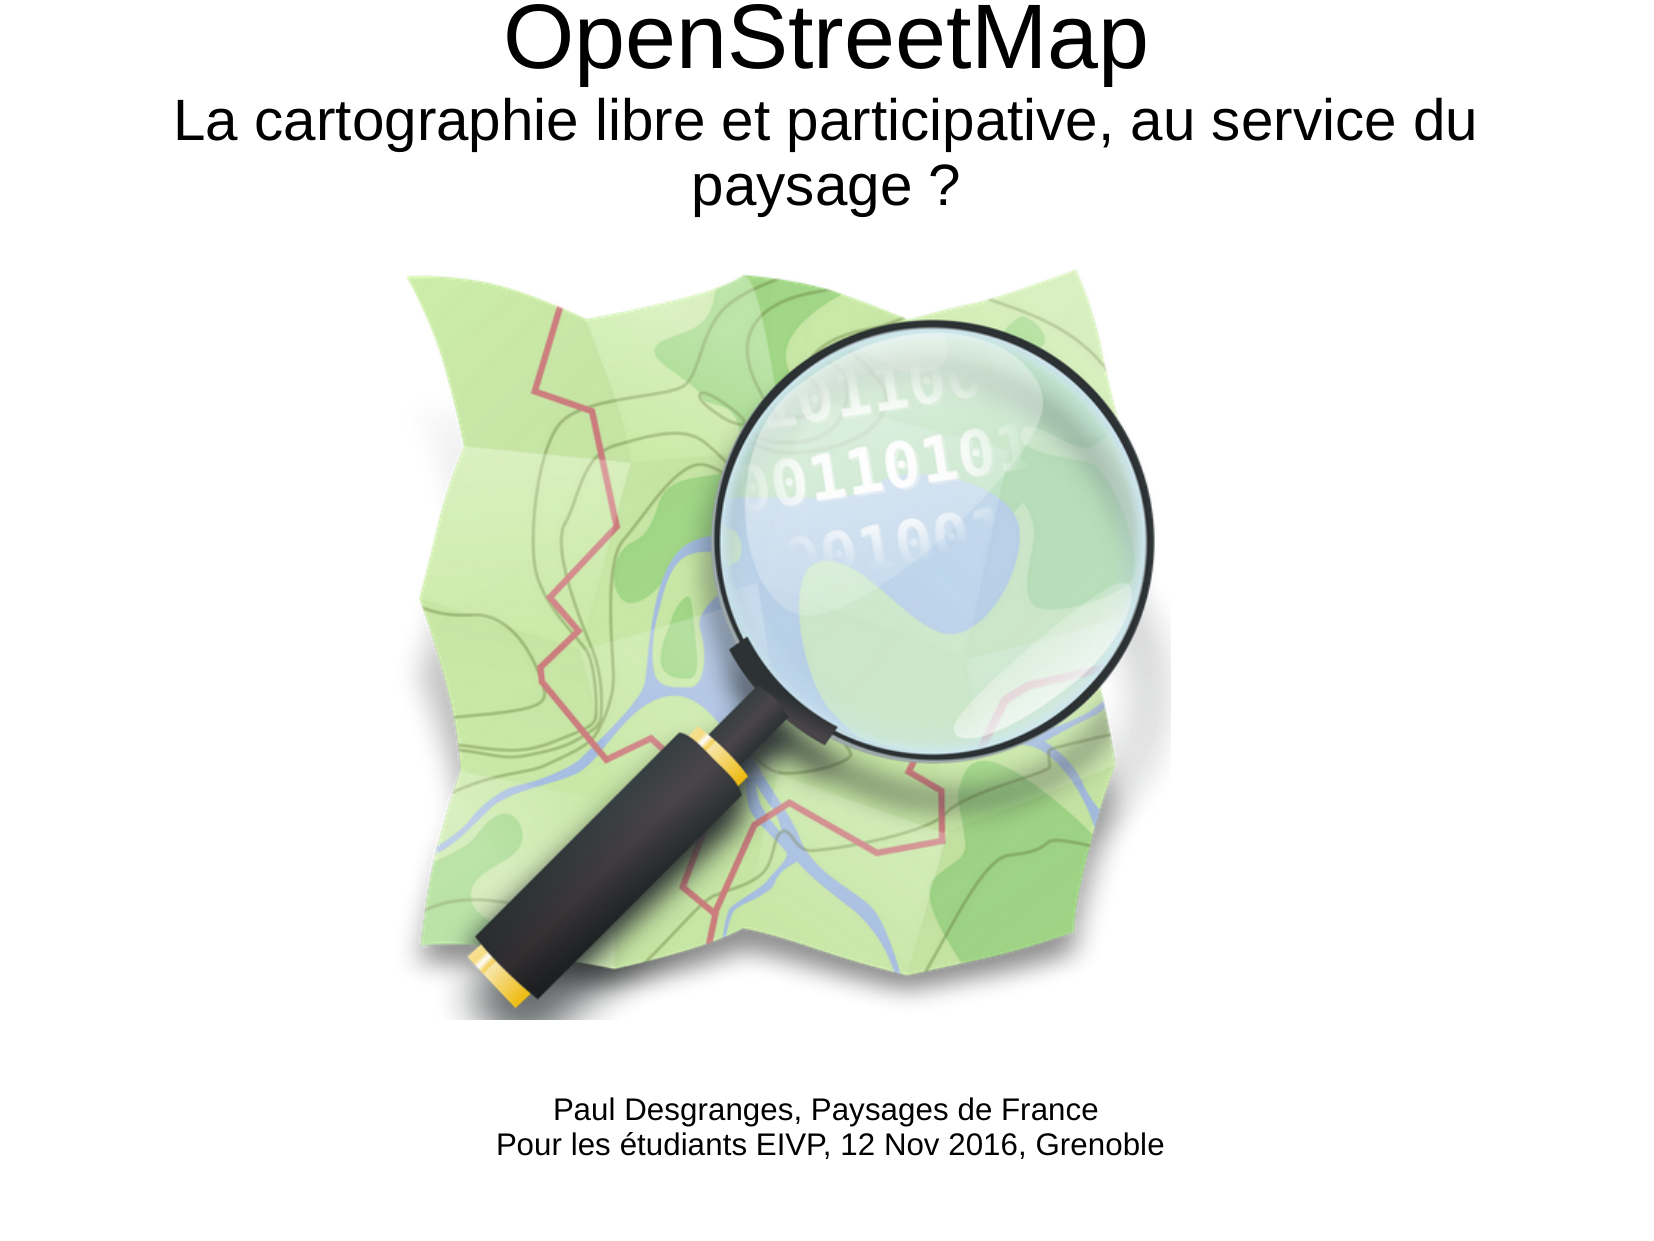

# OpenStreetMap La cartographie libre et participative, au service du paysage ?
Paul Desgranges, Paysages de France
Pour les étudiants EIVP, 12 Nov 2016, Grenoble